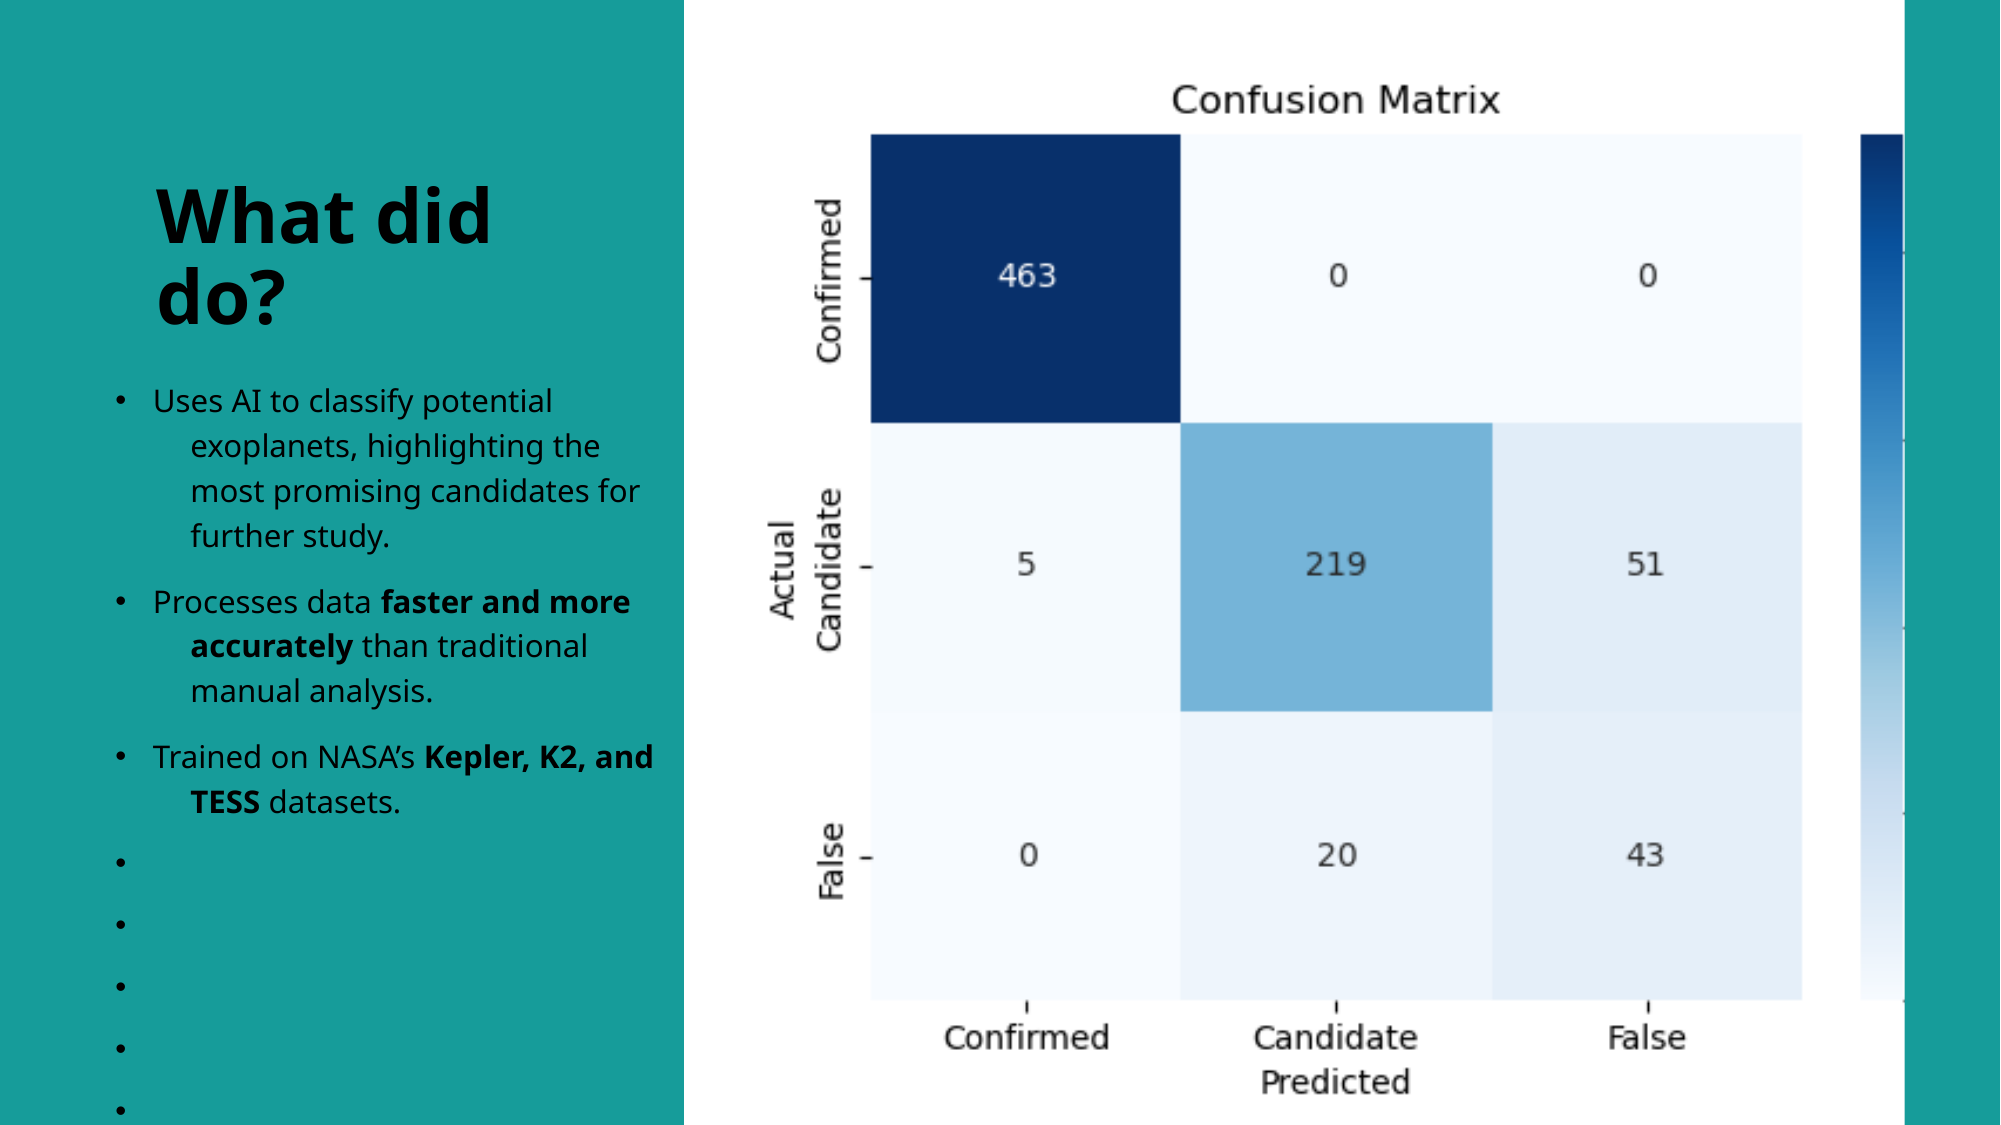

# What did do?
Uses AI to classify potential exoplanets, highlighting the most promising candidates for further study.
Processes data faster and more accurately than traditional manual analysis.
Trained on NASA’s Kepler, K2, and TESS datasets.